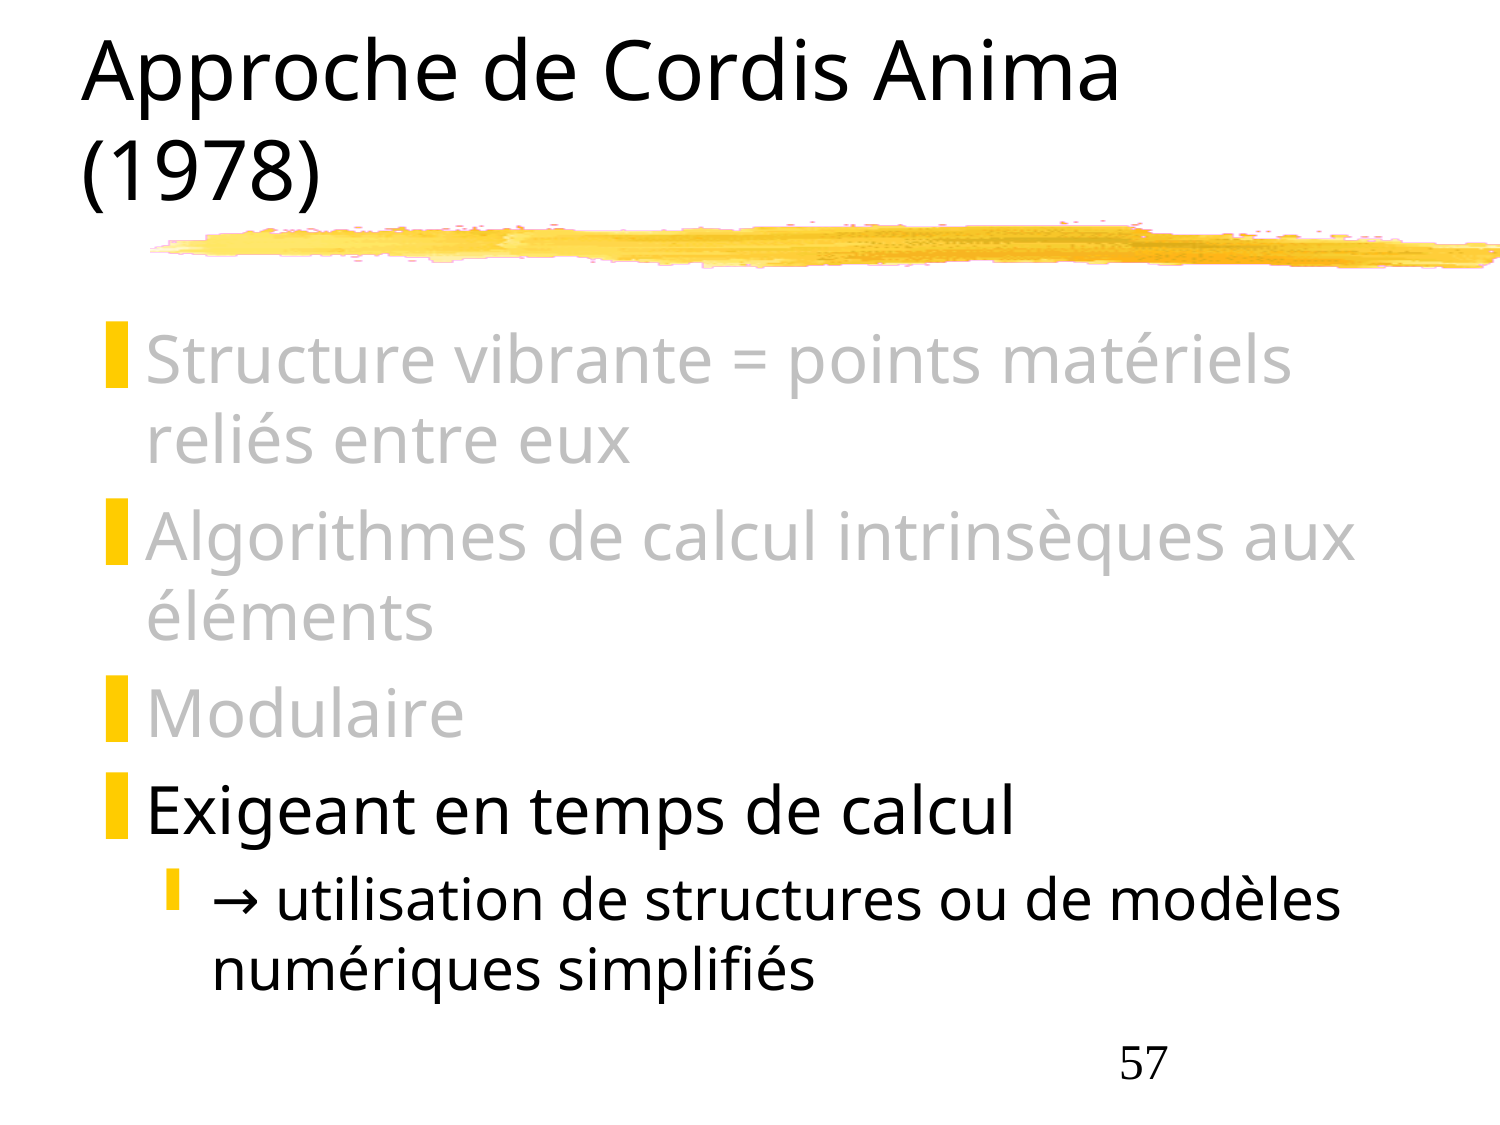

# Approche de Cordis Anima (1978)
Structure vibrante = points matériels reliés entre eux
Algorithmes de calcul intrinsèques aux éléments
Modulaire
Exigeant en temps de calcul
→ utilisation de structures ou de modèles numériques simplifiés
57